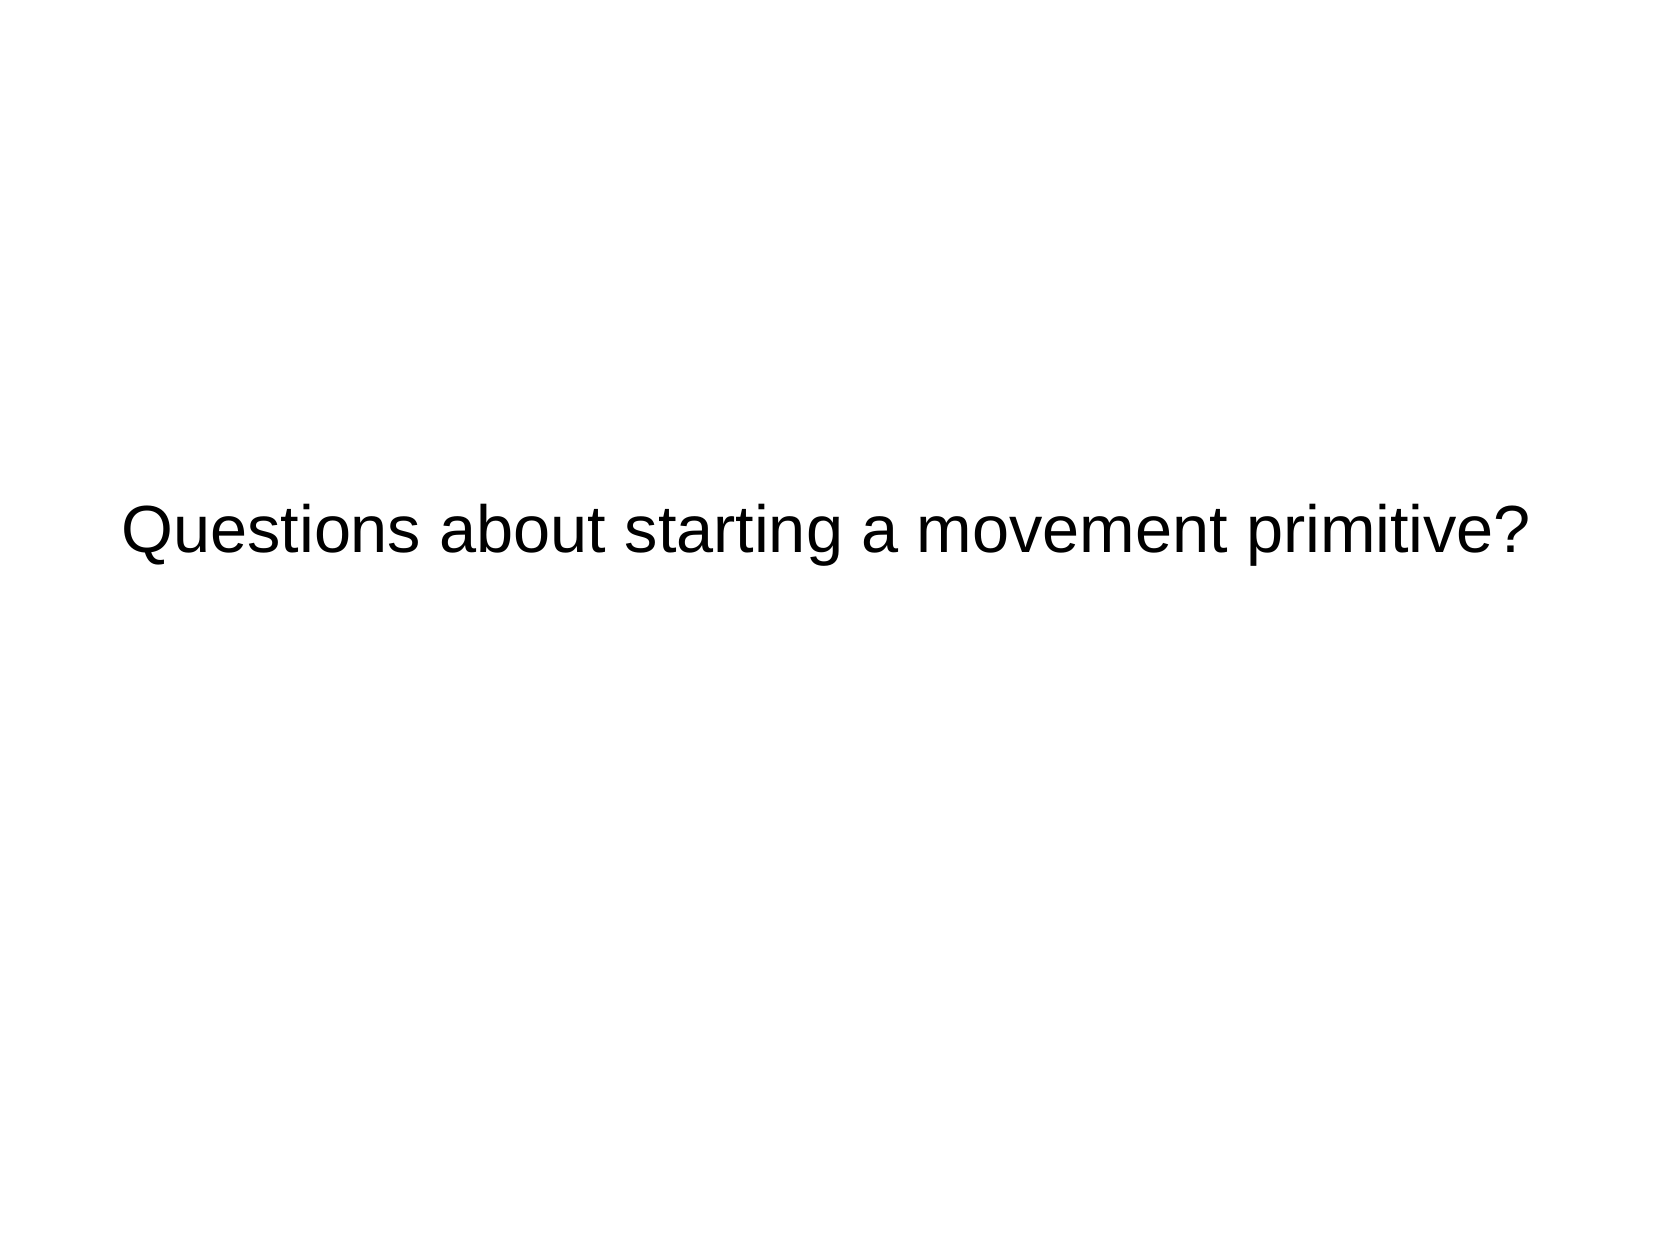

# Questions about starting a movement primitive?